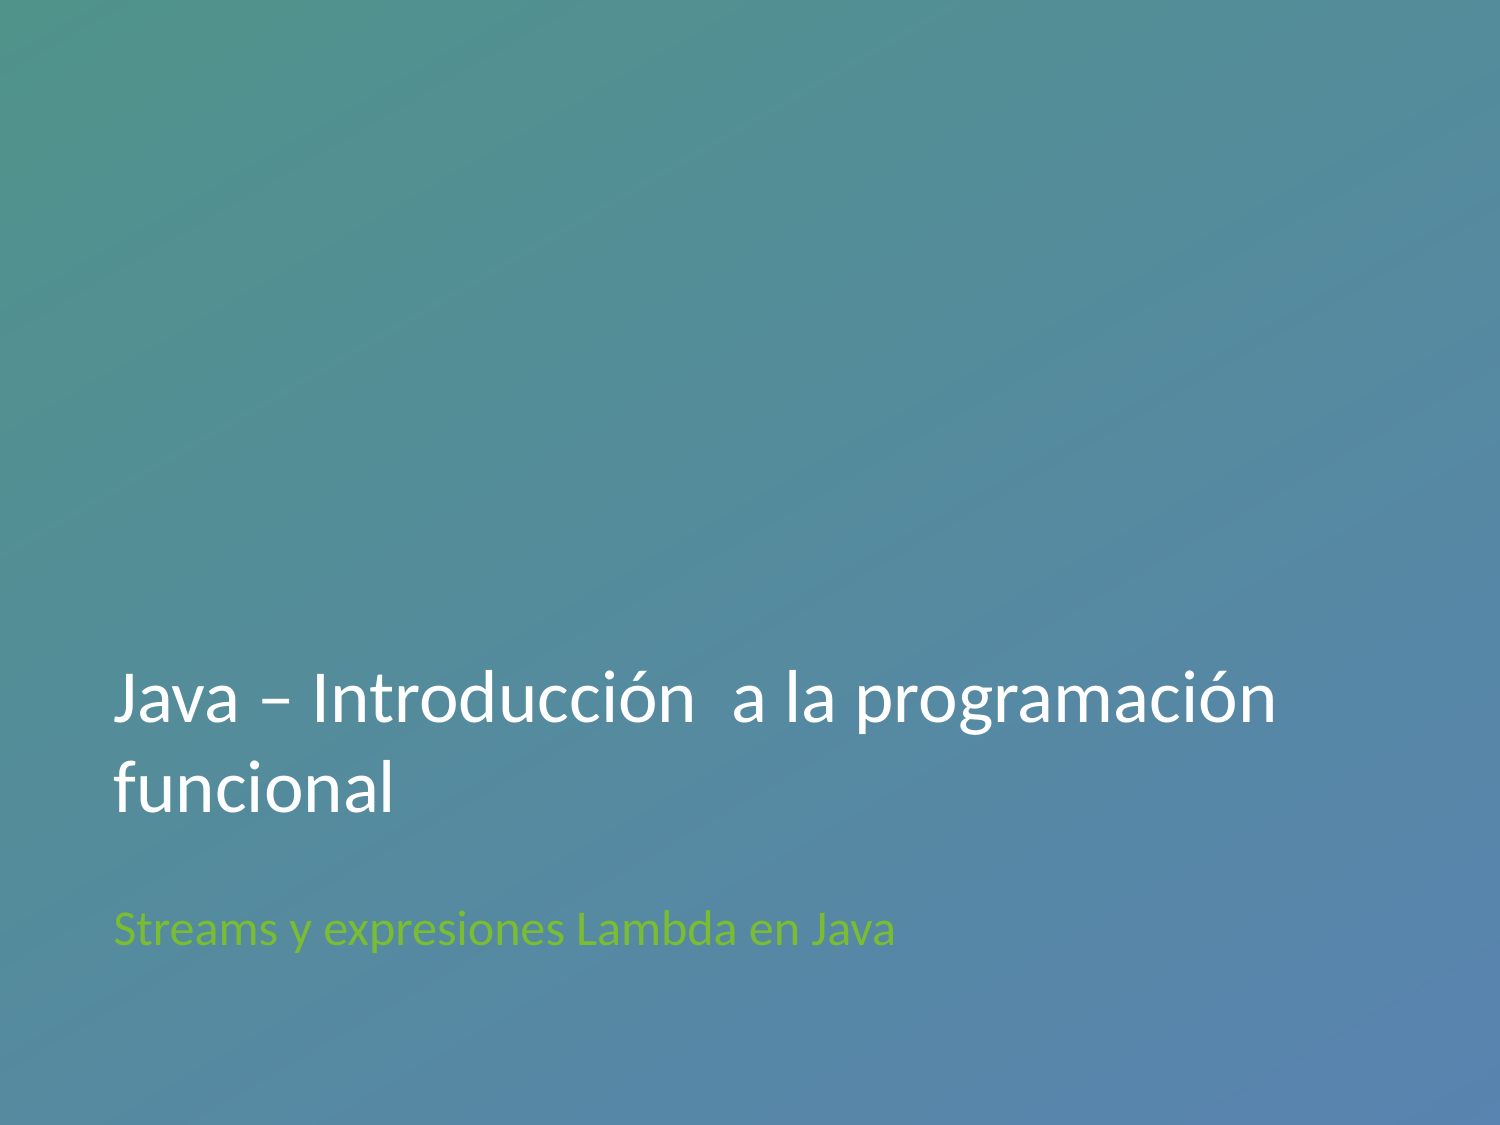

Java – Introducción a la programación funcional
Streams y expresiones Lambda en Java